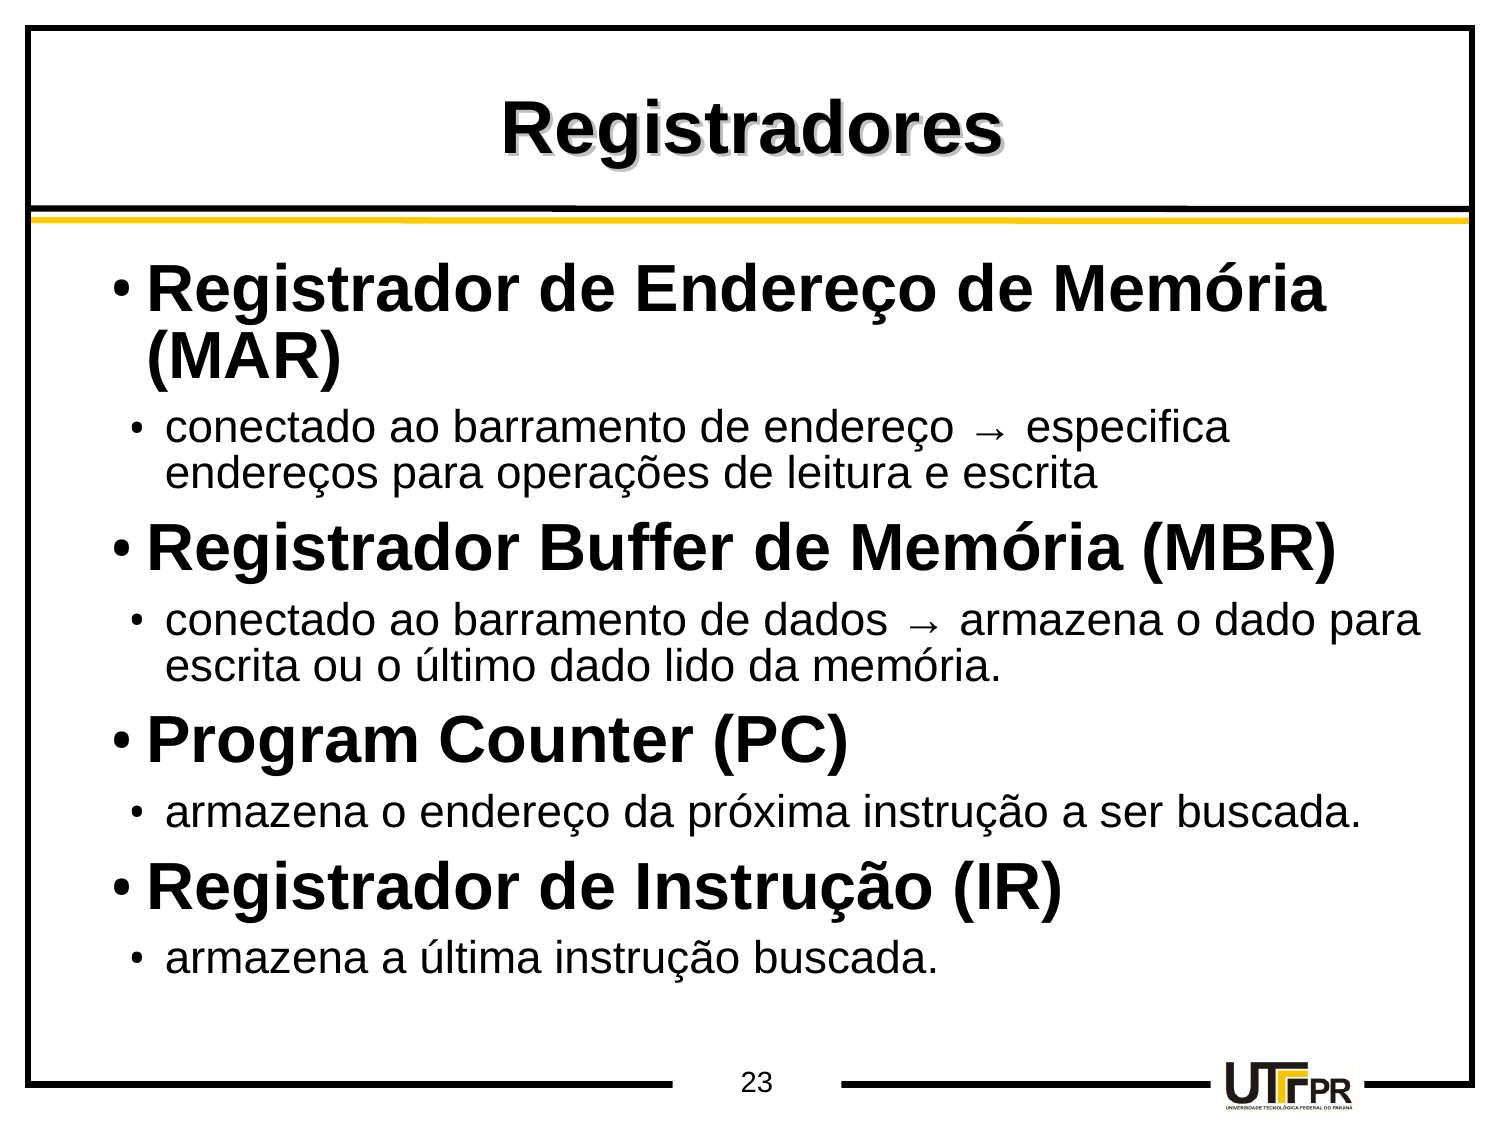

Registradores
# Registrador de Endereço de Memória (MAR)
conectado ao barramento de endereço → especifica endereços para operações de leitura e escrita
Registrador Buffer de Memória (MBR)
conectado ao barramento de dados → armazena o dado para escrita ou o último dado lido da memória.
Program Counter (PC)
armazena o endereço da próxima instrução a ser buscada.
Registrador de Instrução (IR)
armazena a última instrução buscada.